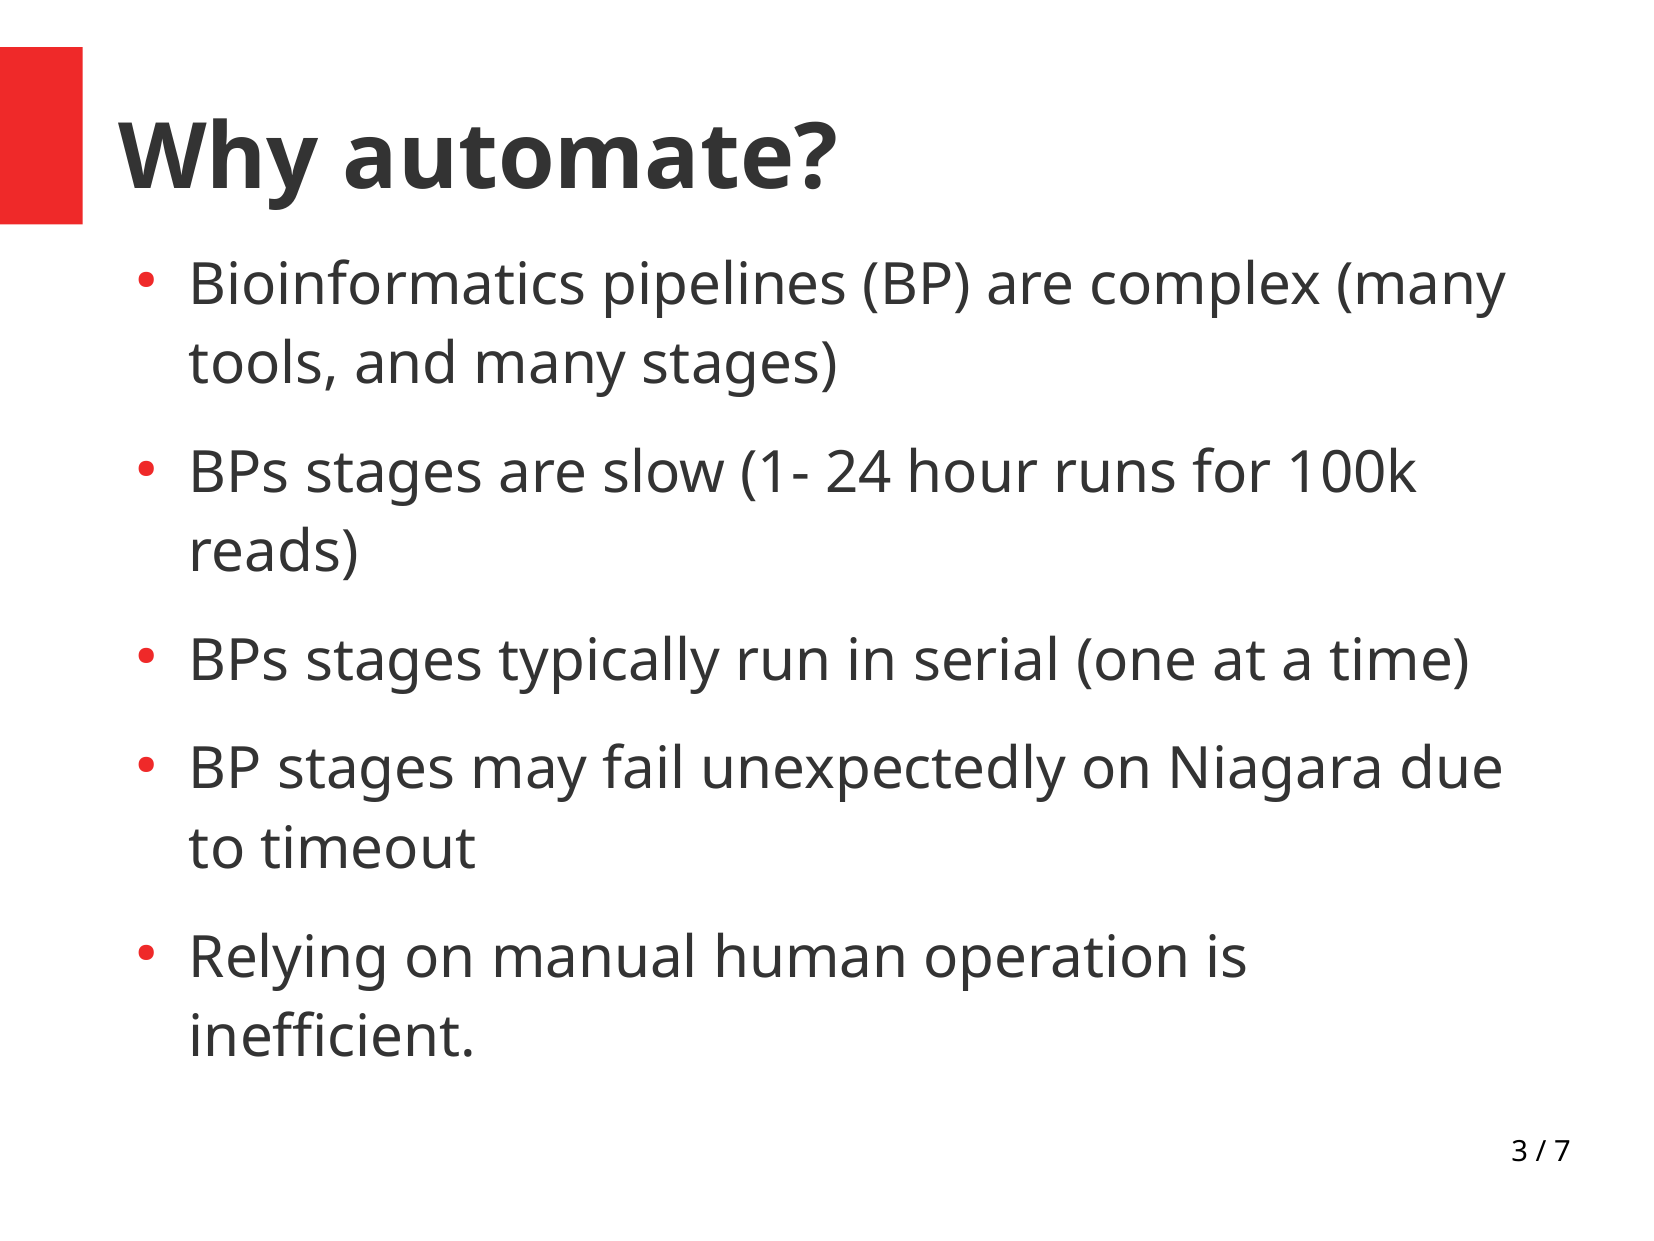

# Why automate?
Bioinformatics pipelines (BP) are complex (many tools, and many stages)
BPs stages are slow (1- 24 hour runs for 100k reads)
BPs stages typically run in serial (one at a time)
BP stages may fail unexpectedly on Niagara due to timeout
Relying on manual human operation is inefficient.
3